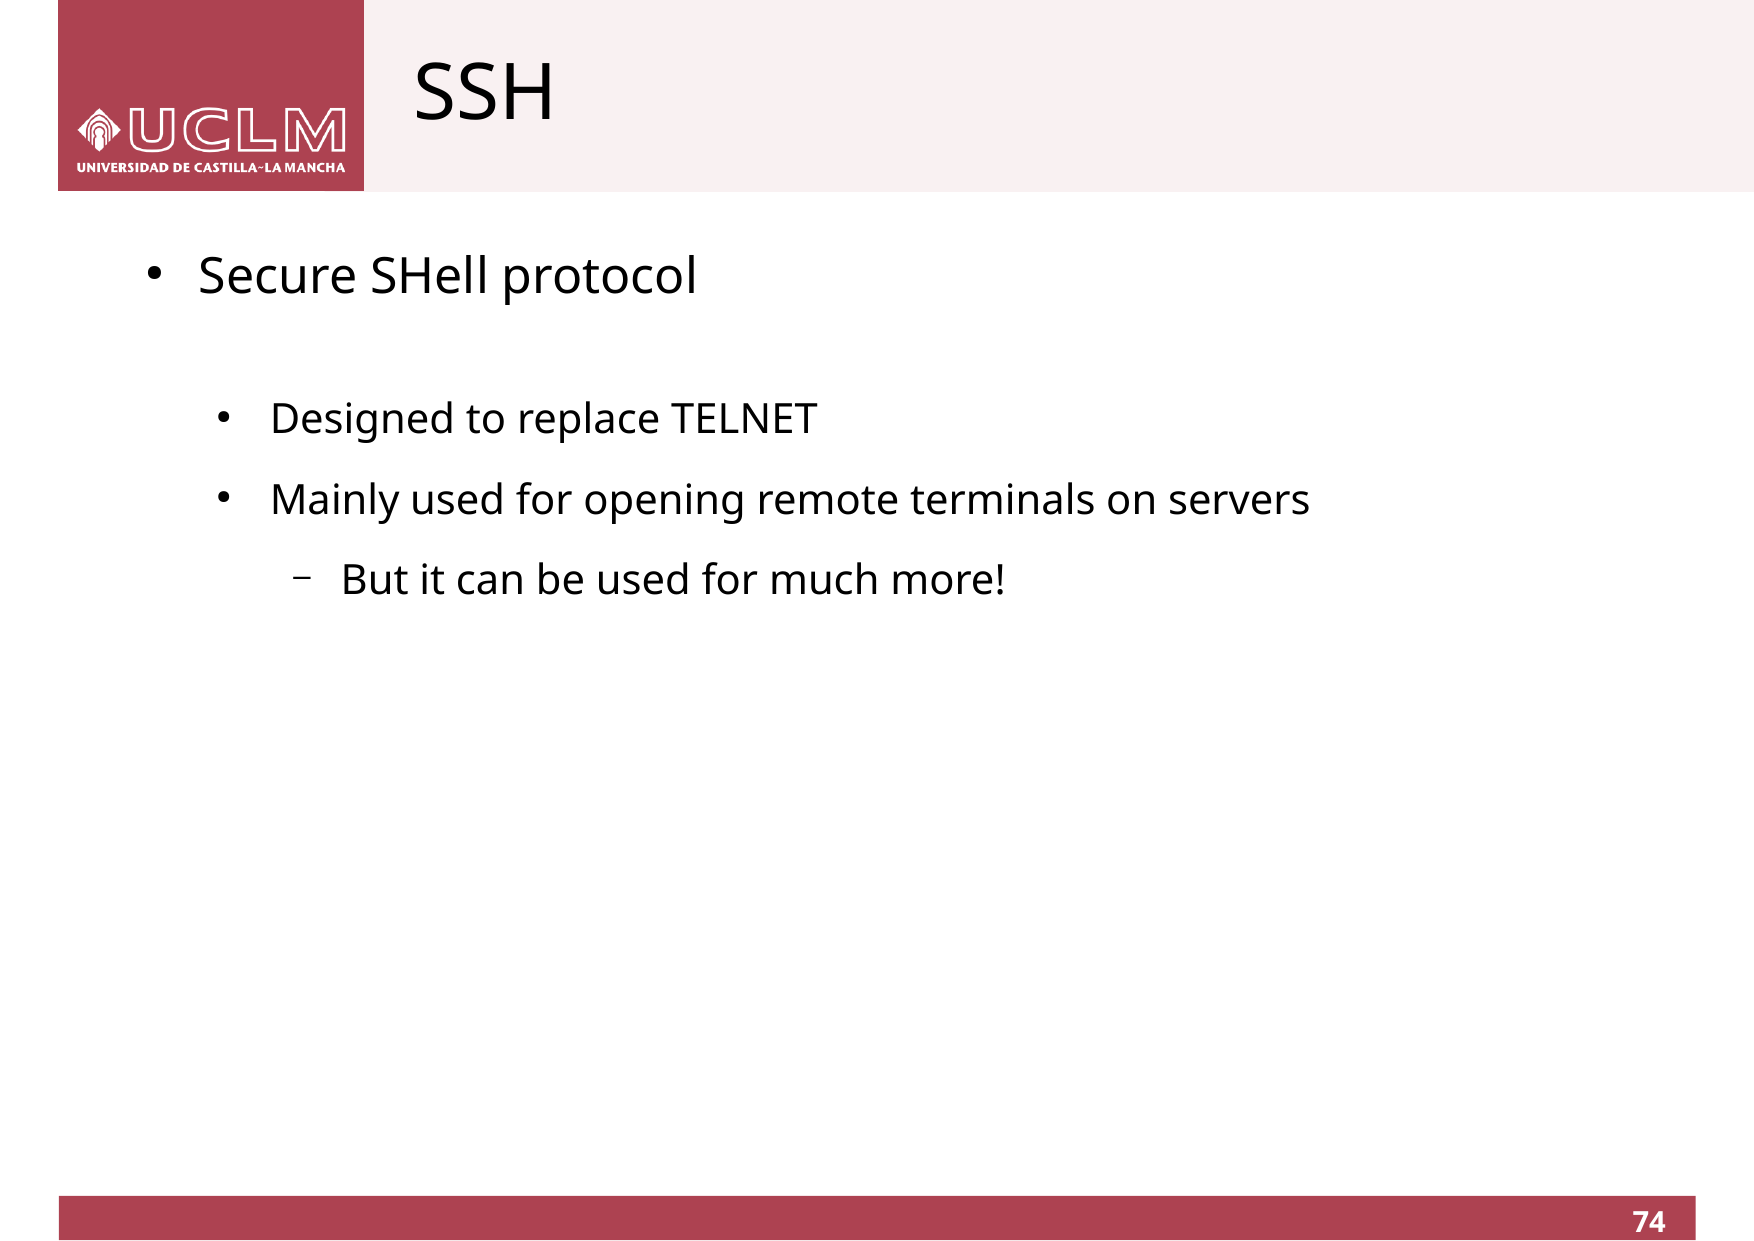

# SSH
Secure SHell protocol
Designed to replace TELNET
Mainly used for opening remote terminals on servers
But it can be used for much more!
74